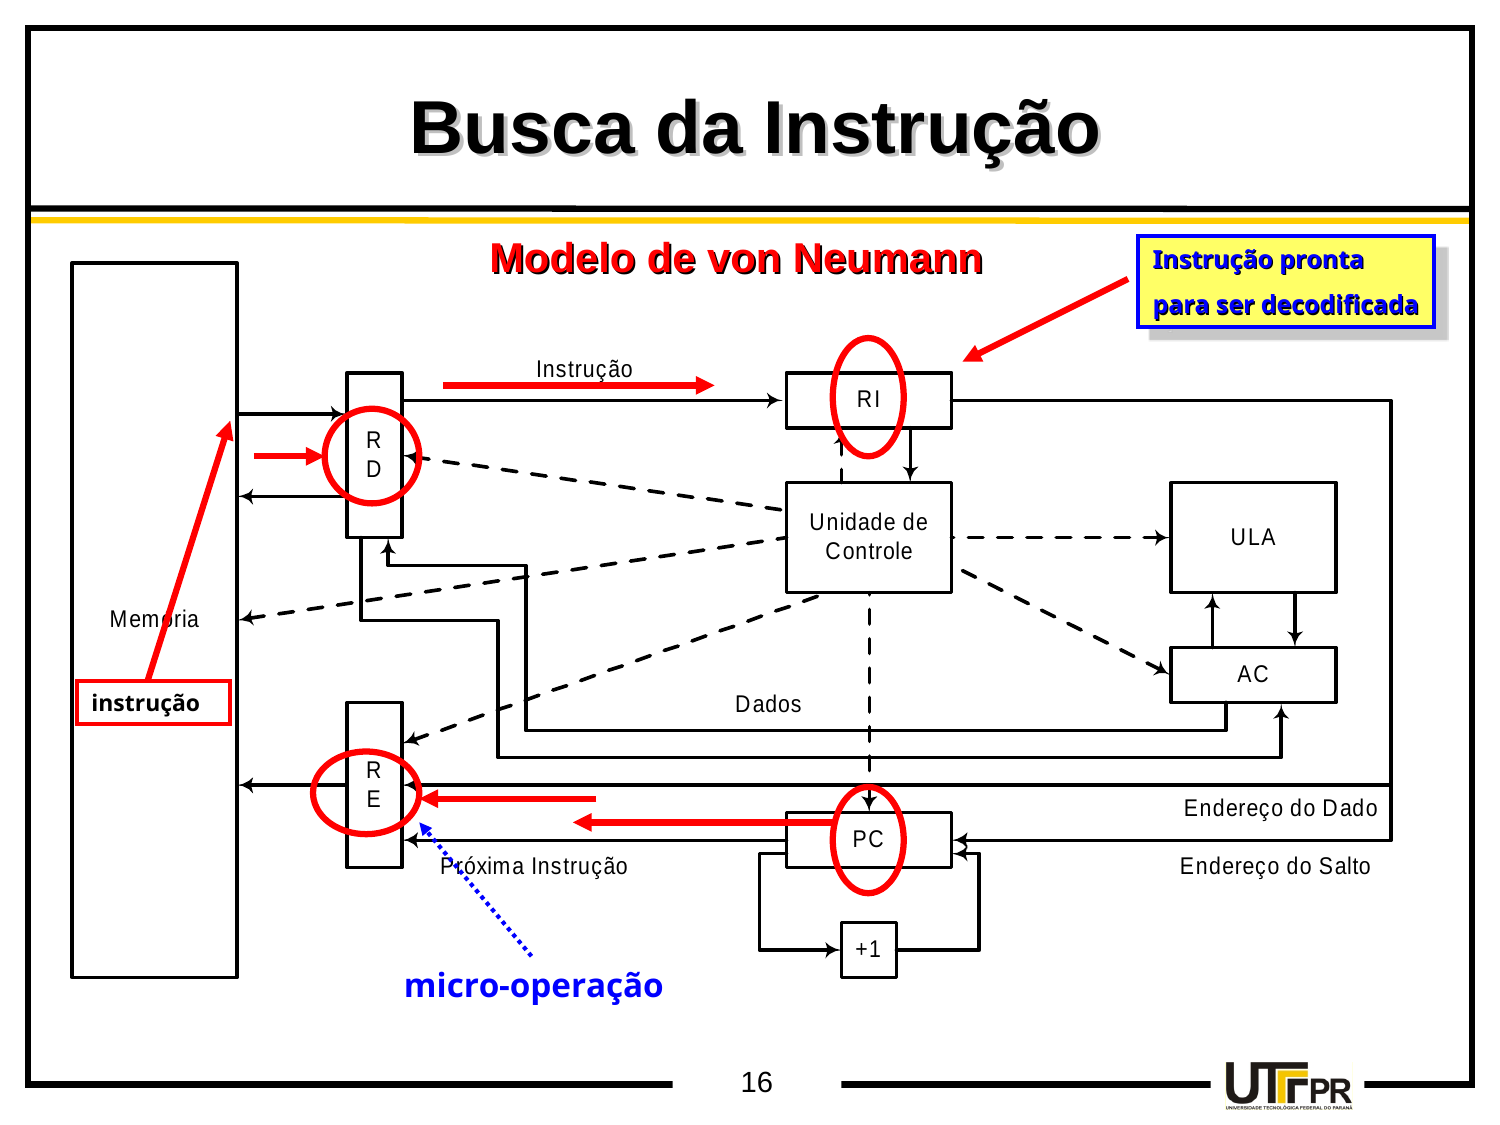

# Busca da Instrução
Modelo de von Neumann
Instrução pronta
para ser decodificada
instrução
micro-operação